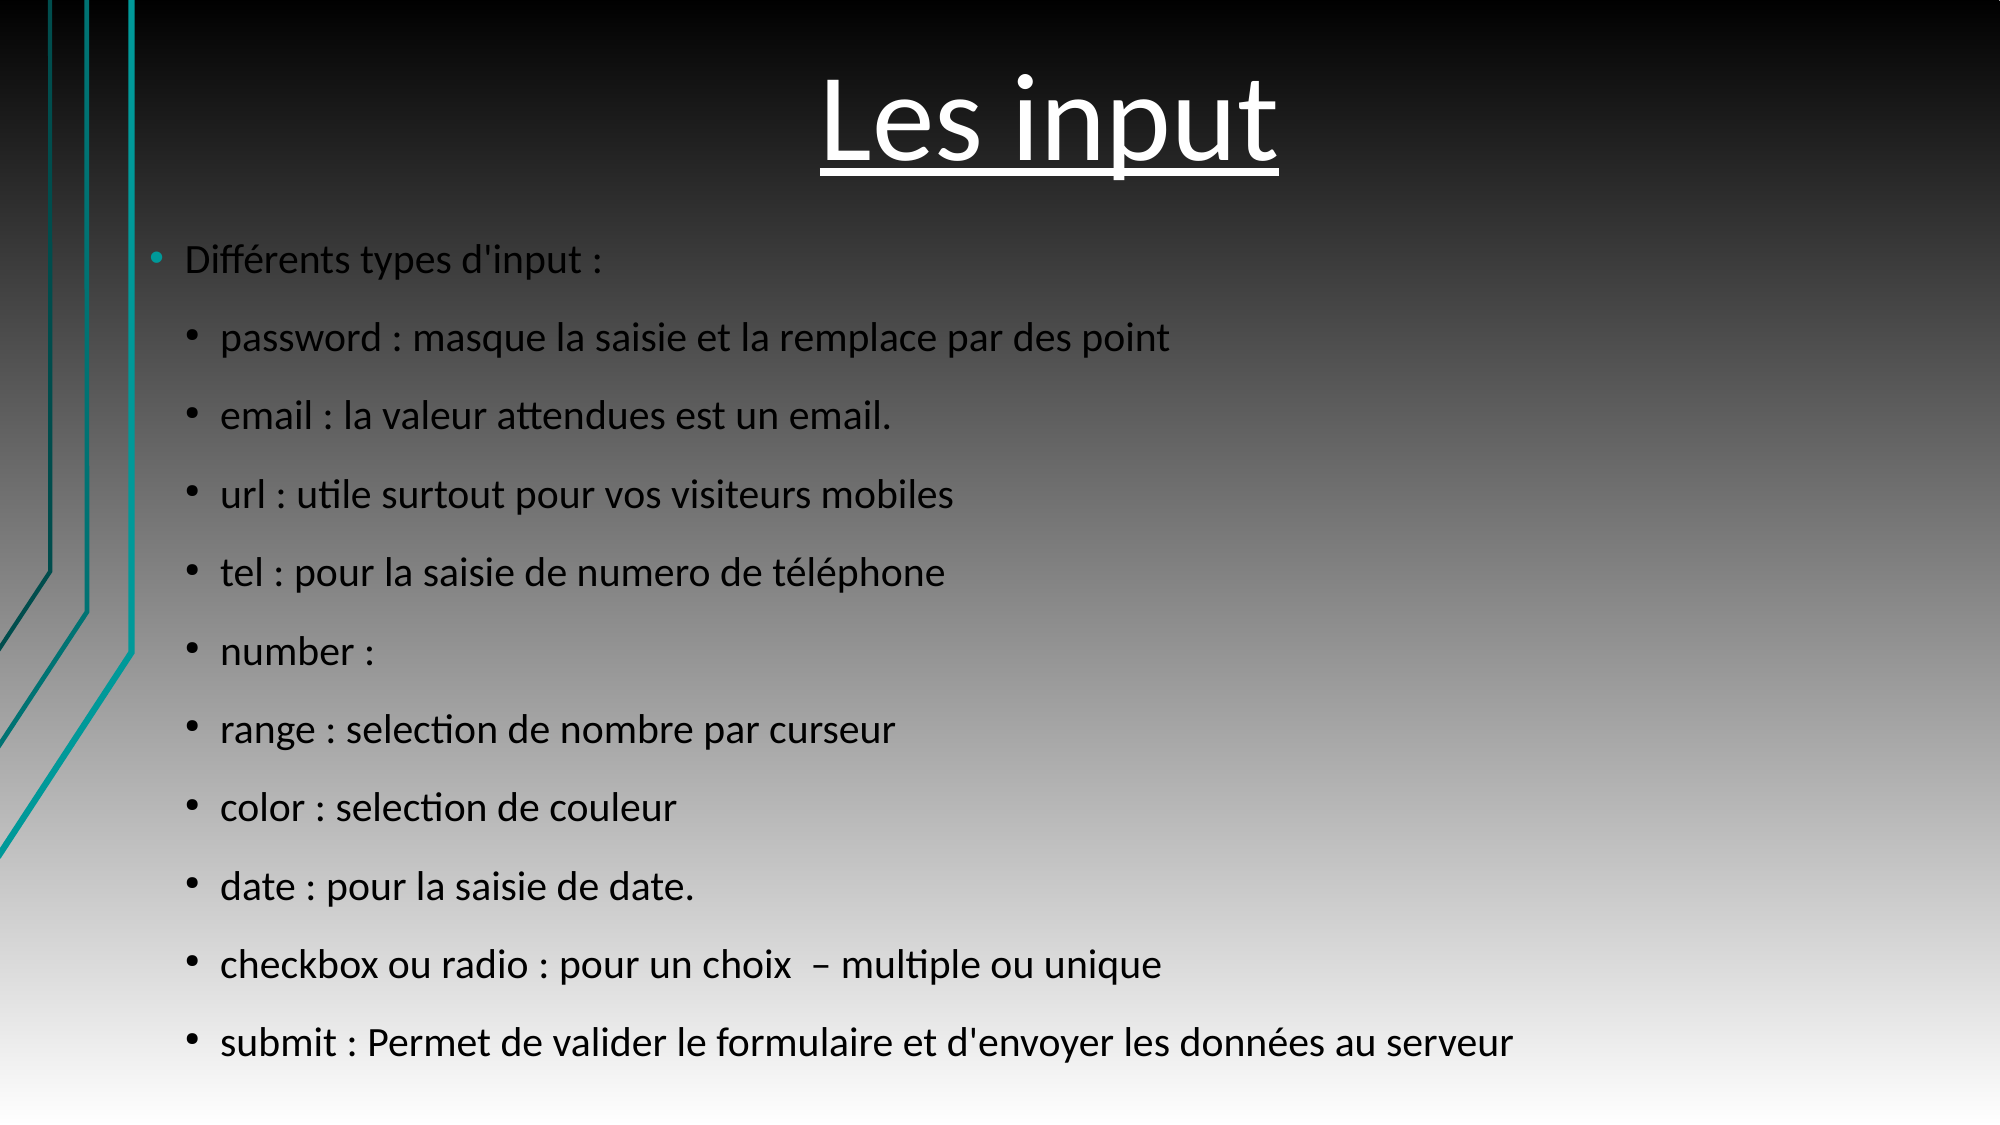

# Les input
Différents types d'input :
password : masque la saisie et la remplace par des point
email : la valeur attendues est un email.
url : utile surtout pour vos visiteurs mobiles
tel : pour la saisie de numero de téléphone
number :
range : selection de nombre par curseur
color : selection de couleur
date : pour la saisie de date.
checkbox ou radio : pour un choix – multiple ou unique
submit : Permet de valider le formulaire et d'envoyer les données au serveur